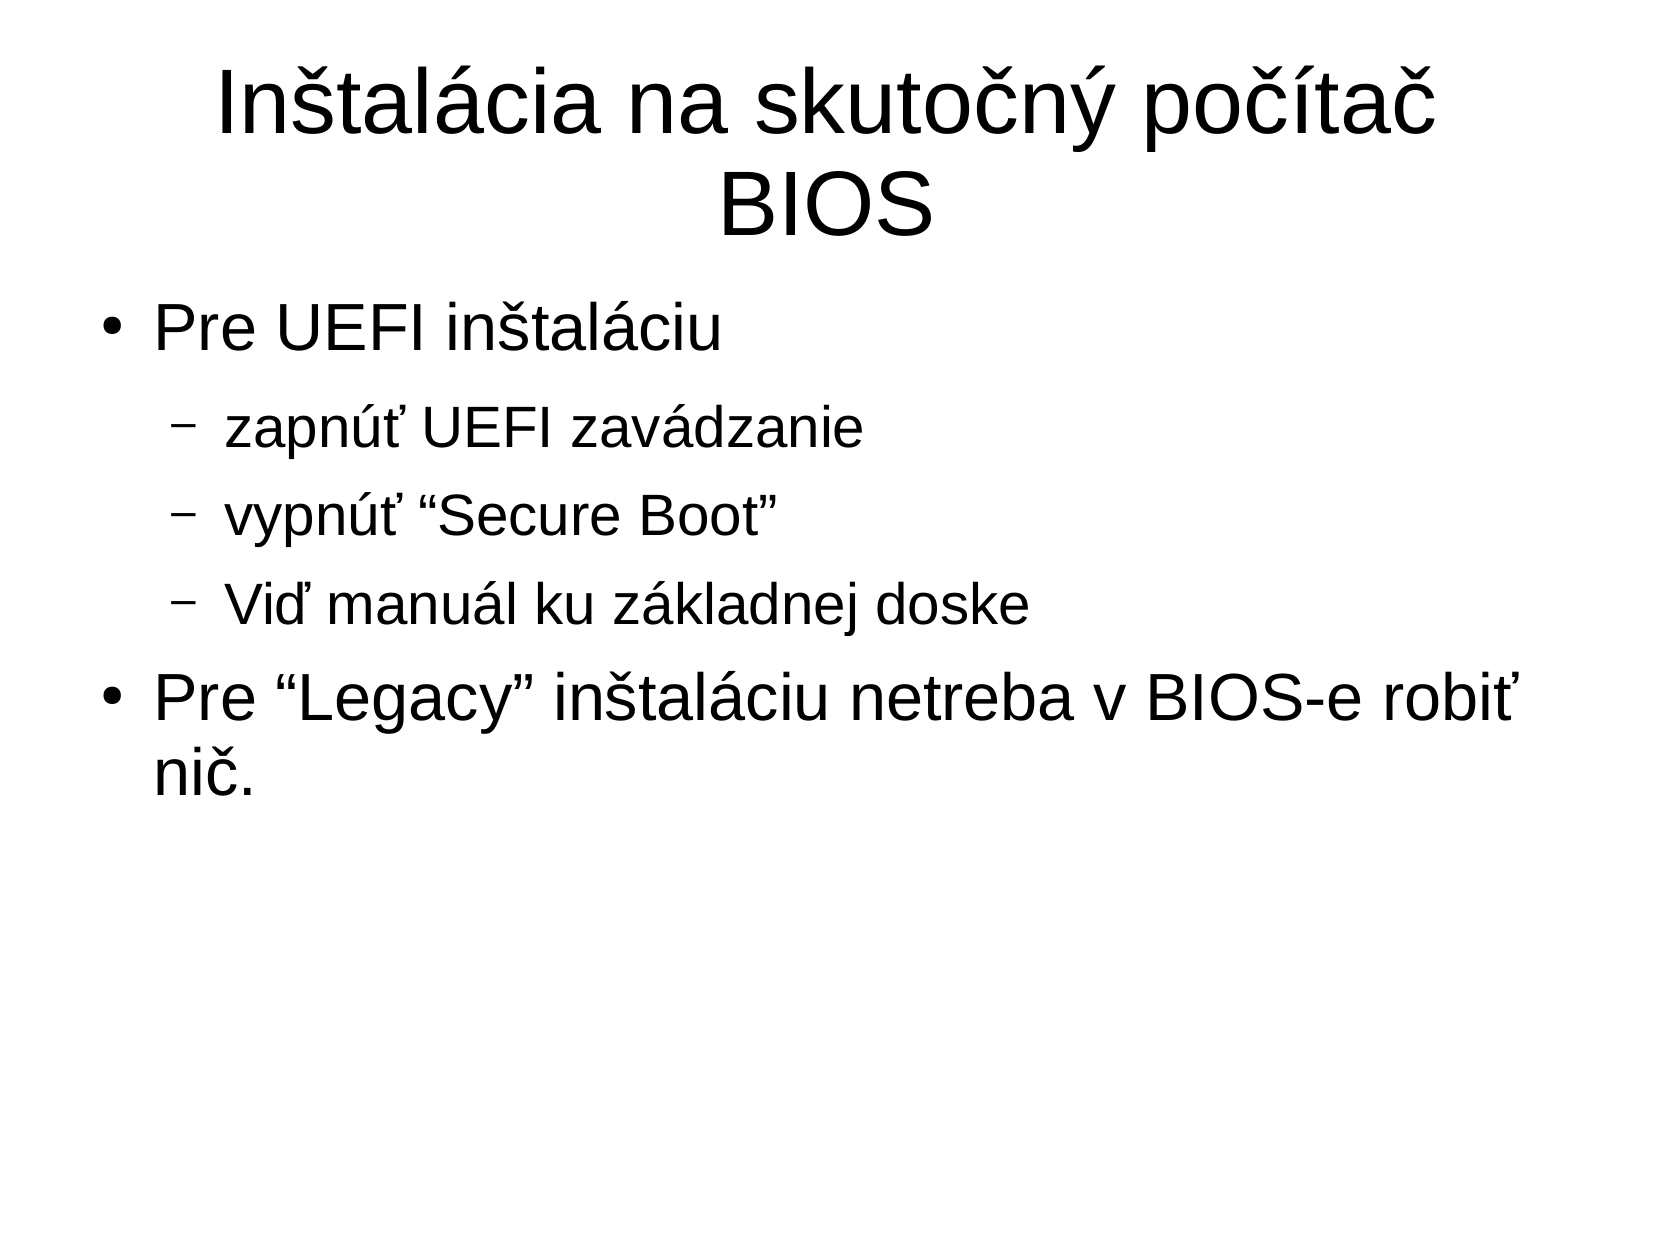

# Inštalácia na skutočný počítač BIOS
Pre UEFI inštaláciu
zapnúť UEFI zavádzanie
vypnúť “Secure Boot”
Viď manuál ku základnej doske
Pre “Legacy” inštaláciu netreba v BIOS-e robiť nič.